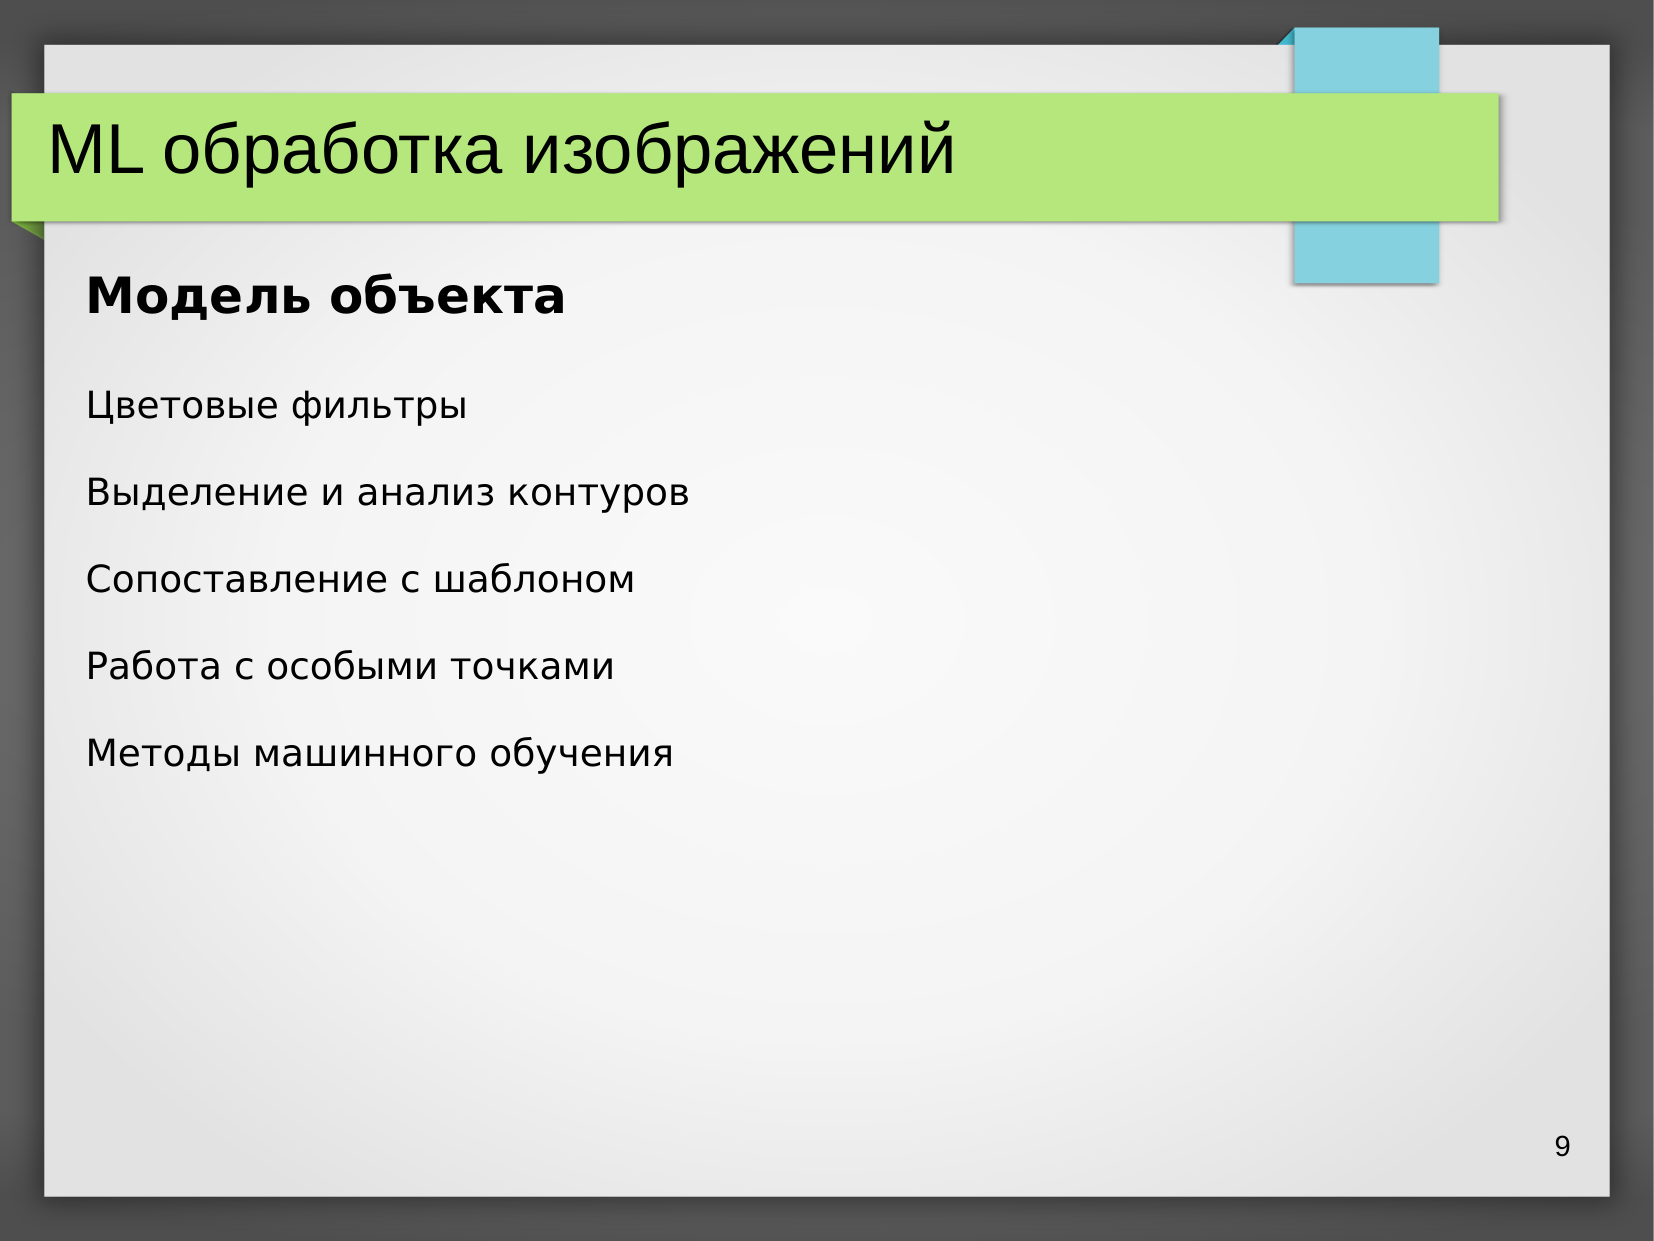

# ML обработка изображений
Модель объекта
Цветовые фильтры
Выделение и анализ контуров
Сопоставление с шаблоном
Работа с особыми точками
Методы машинного обучения
9